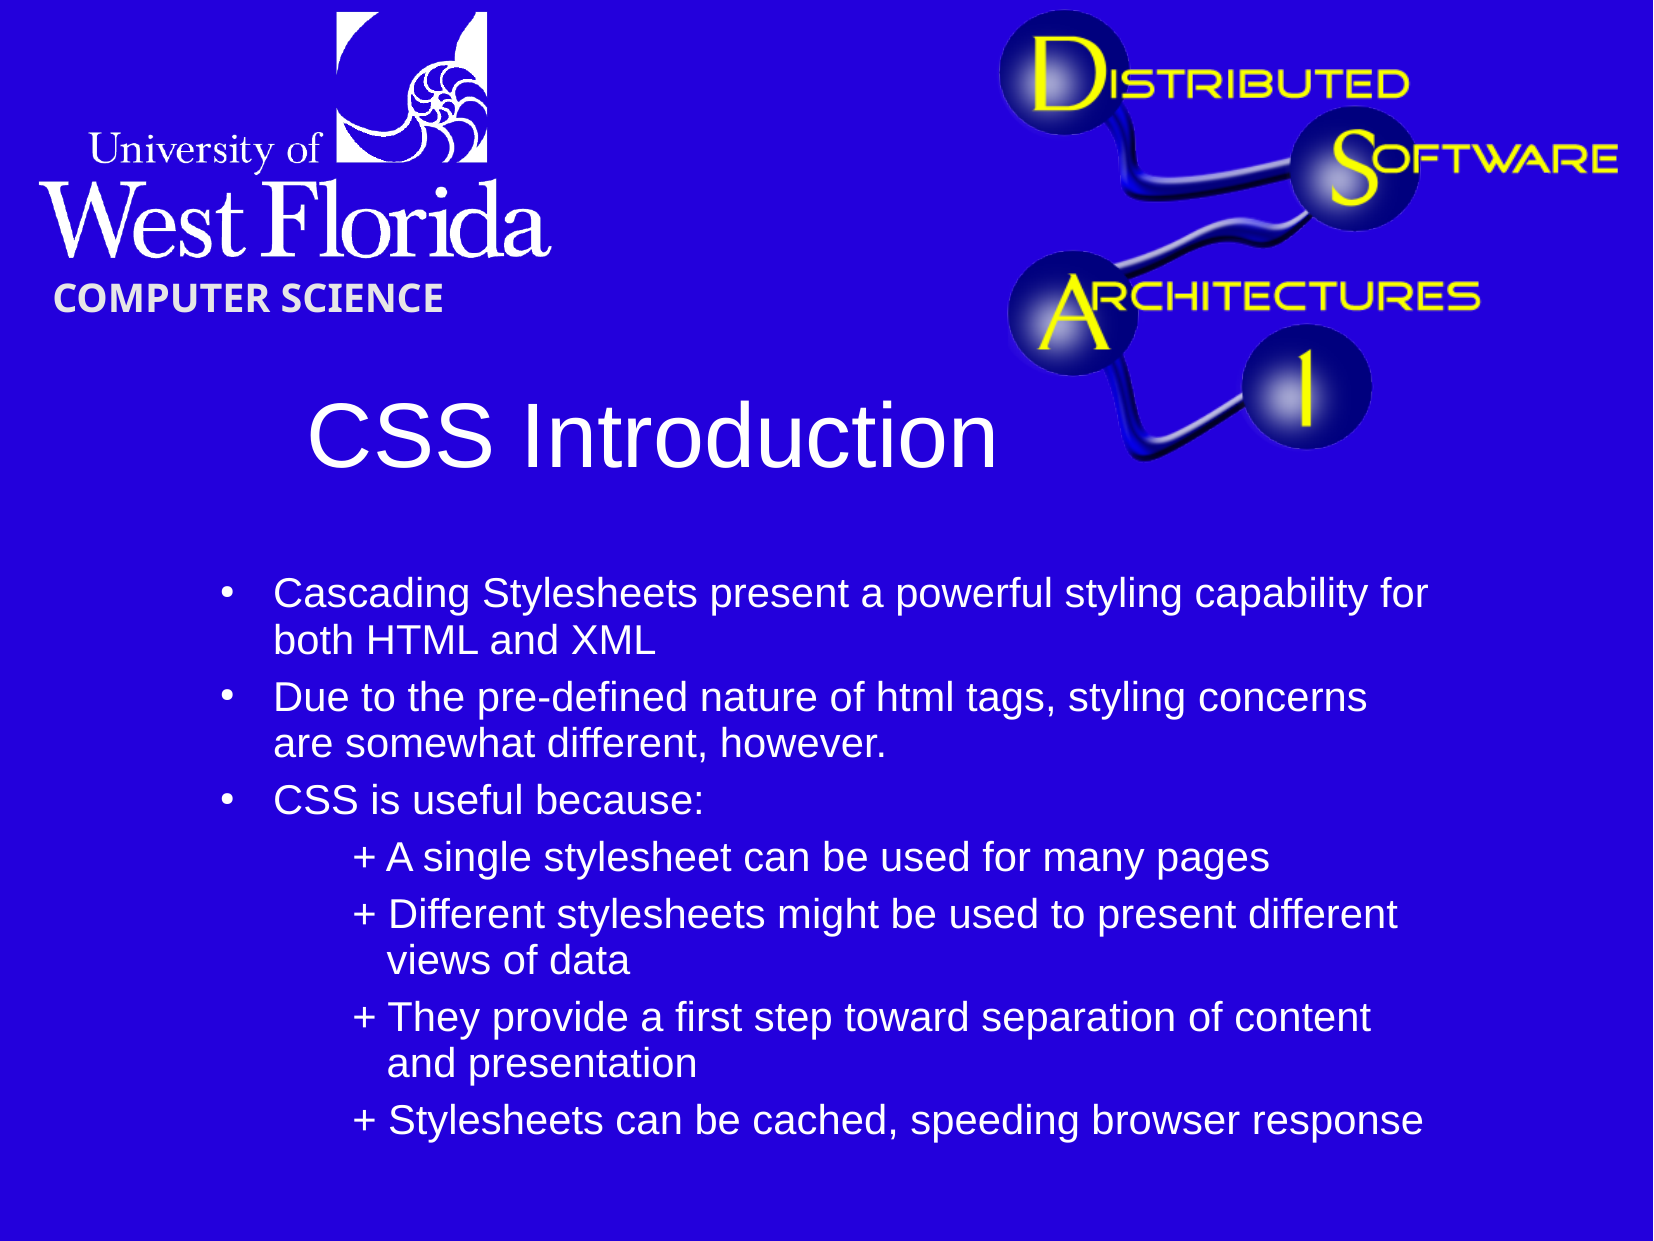

COMPUTER SCIENCE
# CSS Introduction
Cascading Stylesheets present a powerful styling capability for both HTML and XML
Due to the pre-defined nature of html tags, styling concerns are somewhat different, however.
CSS is useful because:
		+ A single stylesheet can be used for many pages
		+ Different stylesheets might be used to present different 		 views of data
		+ They provide a first step toward separation of content 			 and presentation
		+ Stylesheets can be cached, speeding browser response